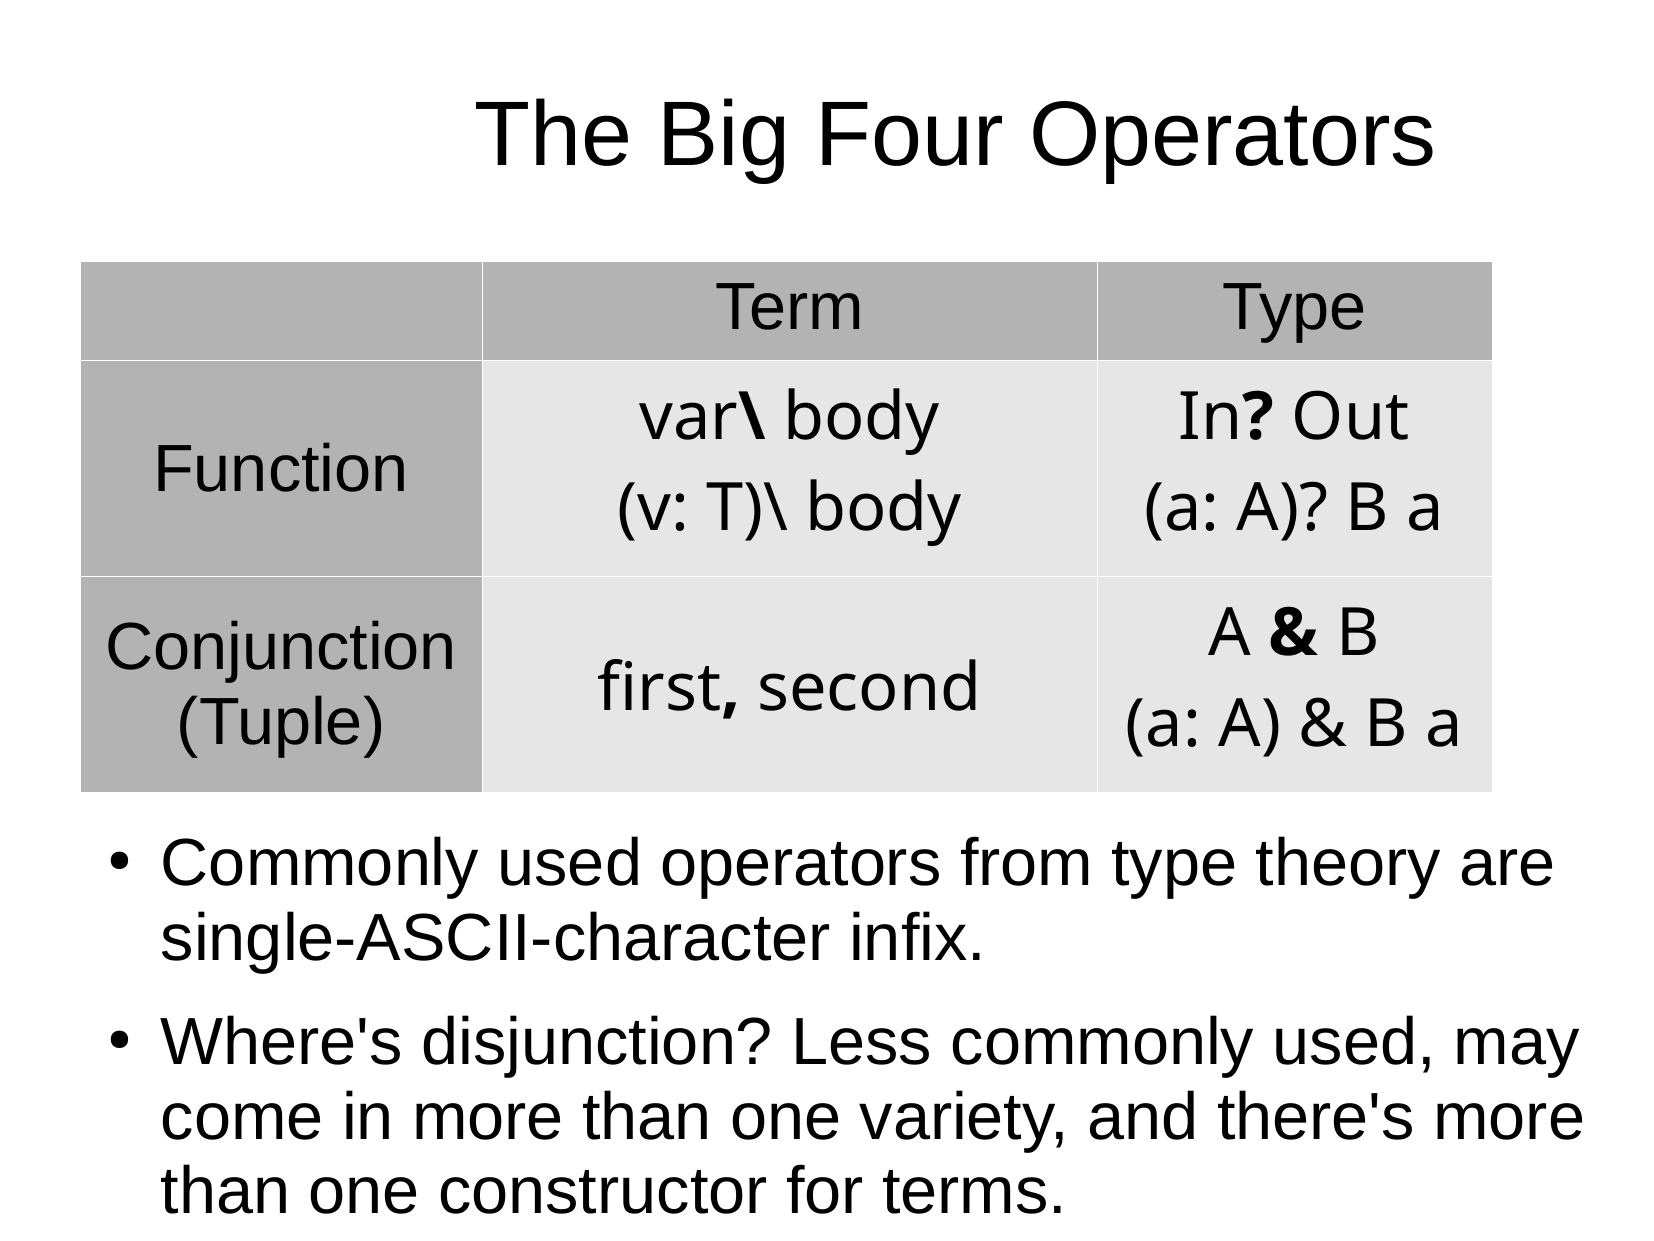

# The Big Four Operators
| | Term | Type |
| --- | --- | --- |
| Function | var\ body (v: T)\ body | In? Out (a: A)? B a |
| Conjunction (Tuple) | first, second | A & B (a: A) & B a |
Commonly used operators from type theory are single-ASCII-character infix.
Where's disjunction? Less commonly used, may come in more than one variety, and there's more than one constructor for terms.